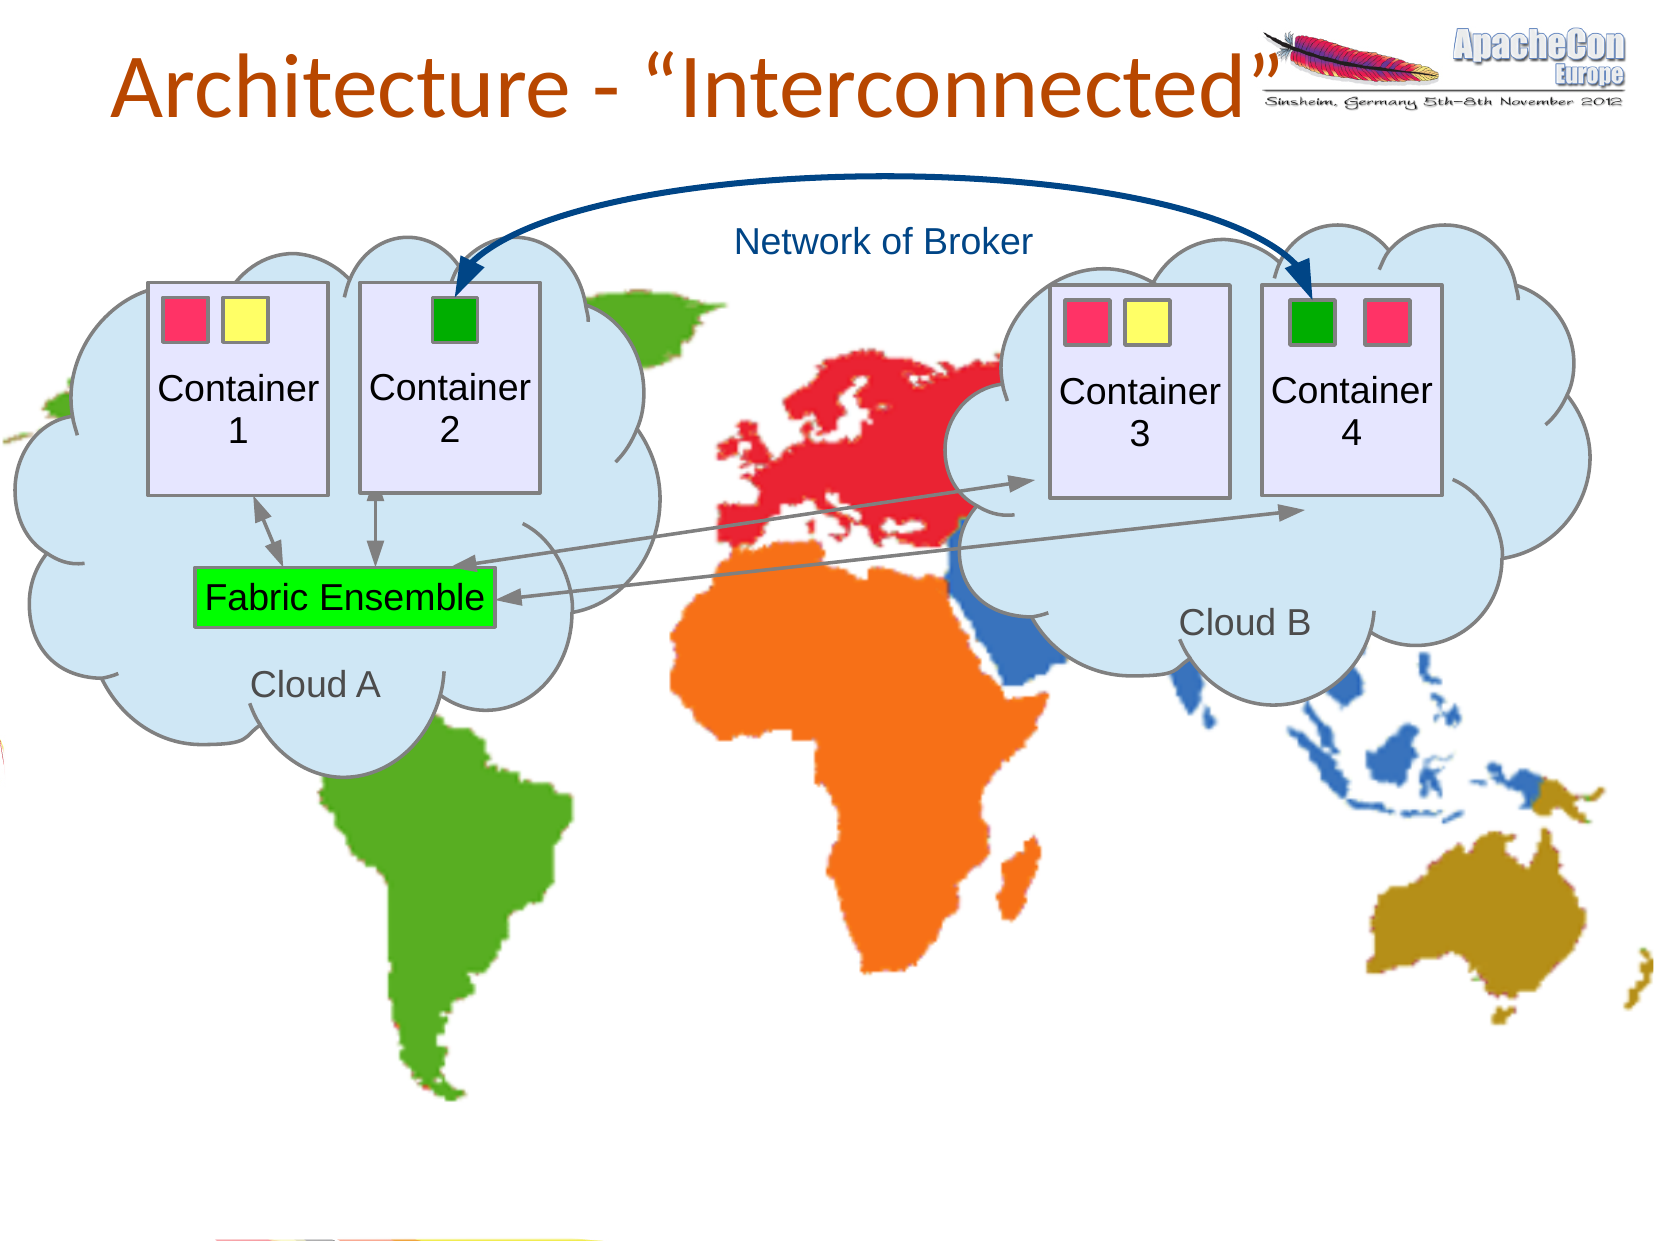

# Architecture - “Interconnected”
Cloud B
Cloud A
Container
1
Container
2
Container
3
Container
4
Fabric Ensemble